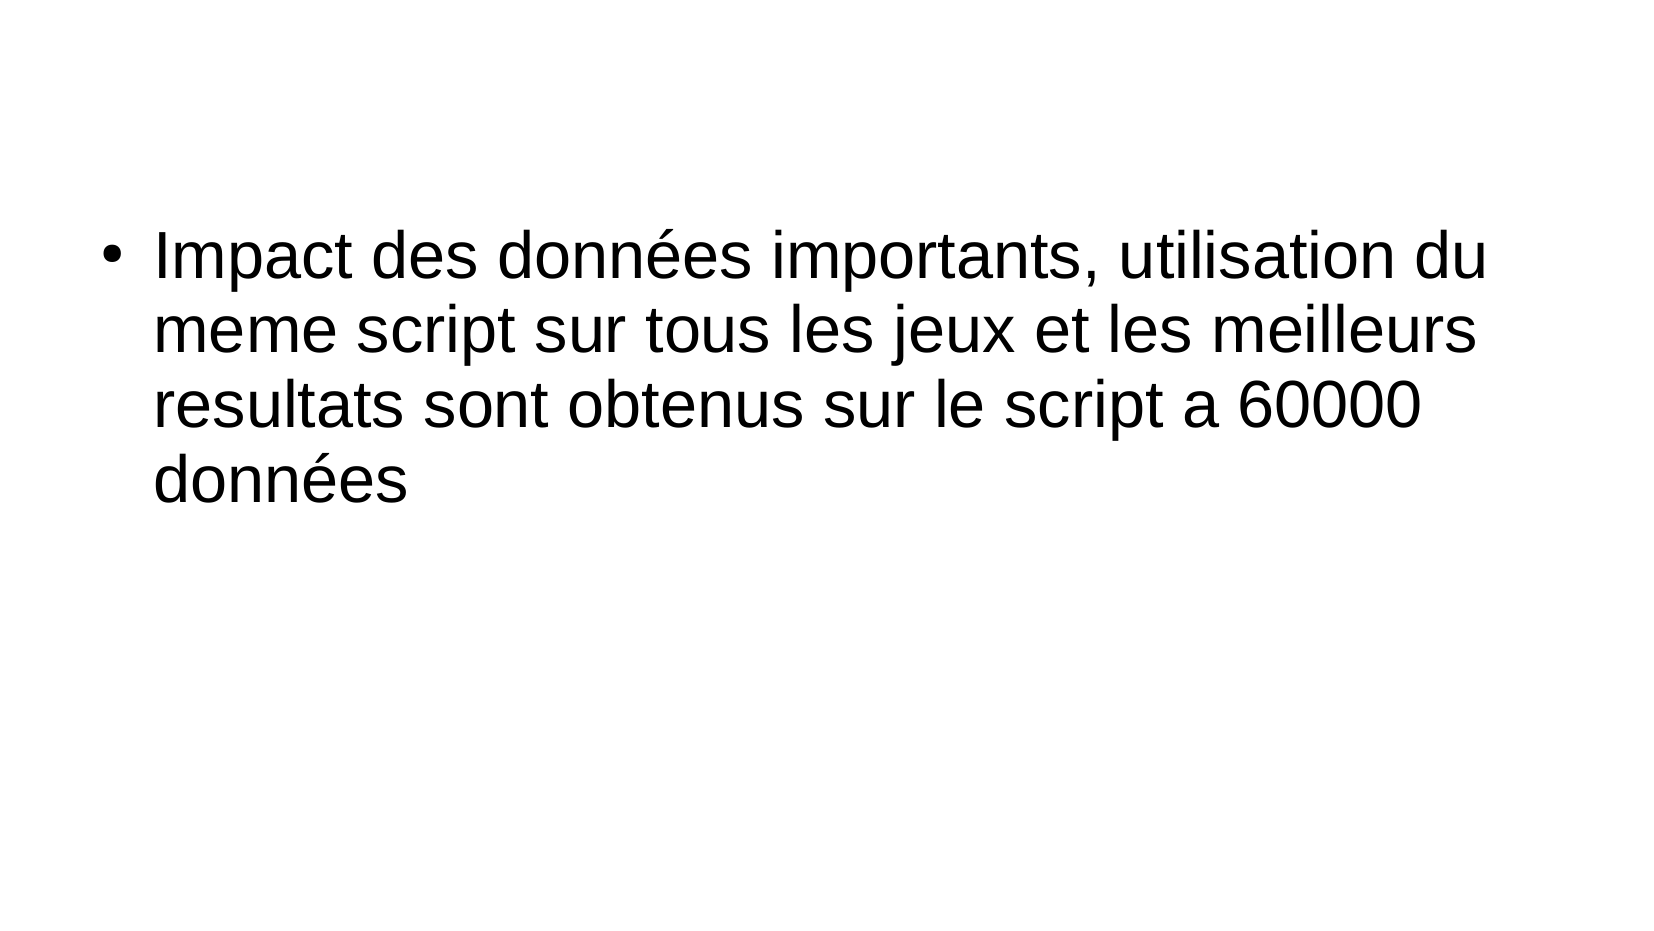

# Impact des données importants, utilisation du meme script sur tous les jeux et les meilleurs resultats sont obtenus sur le script a 60000 données